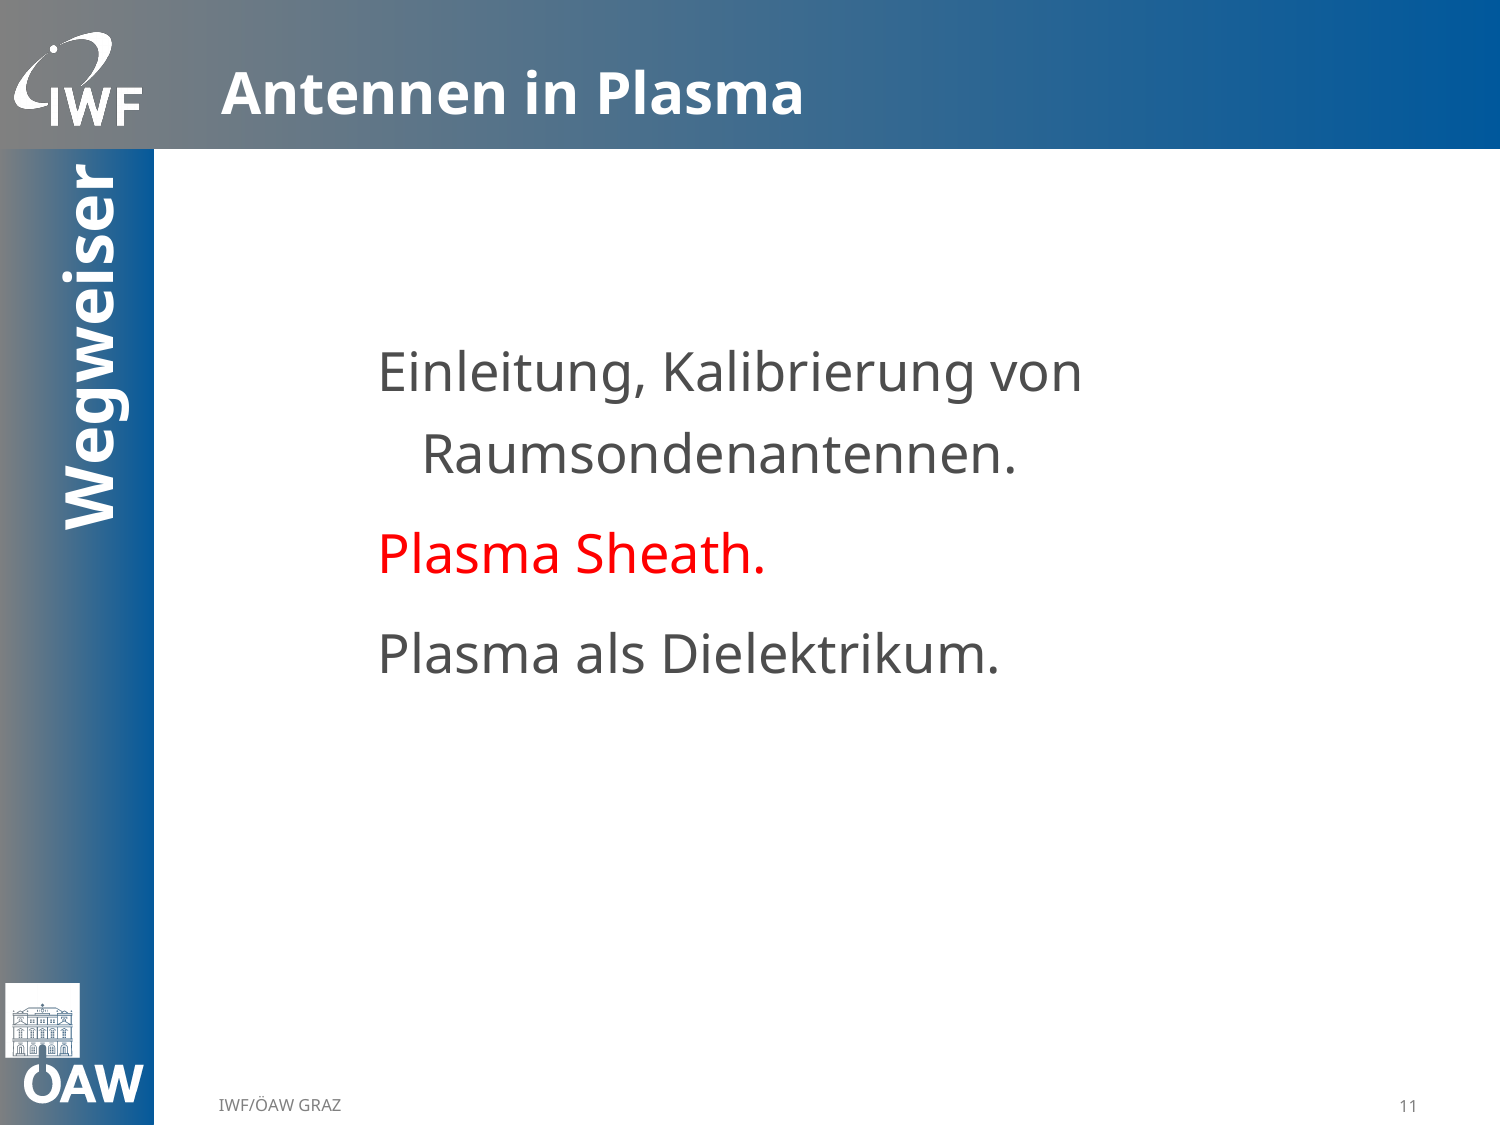

Antennen in Plasma
# Einleitung, Kalibrierung von Raumsondenantennen.
Plasma Sheath.
Plasma als Dielektrikum.
Wegweiser
IWF/ÖAW GRAZ
11